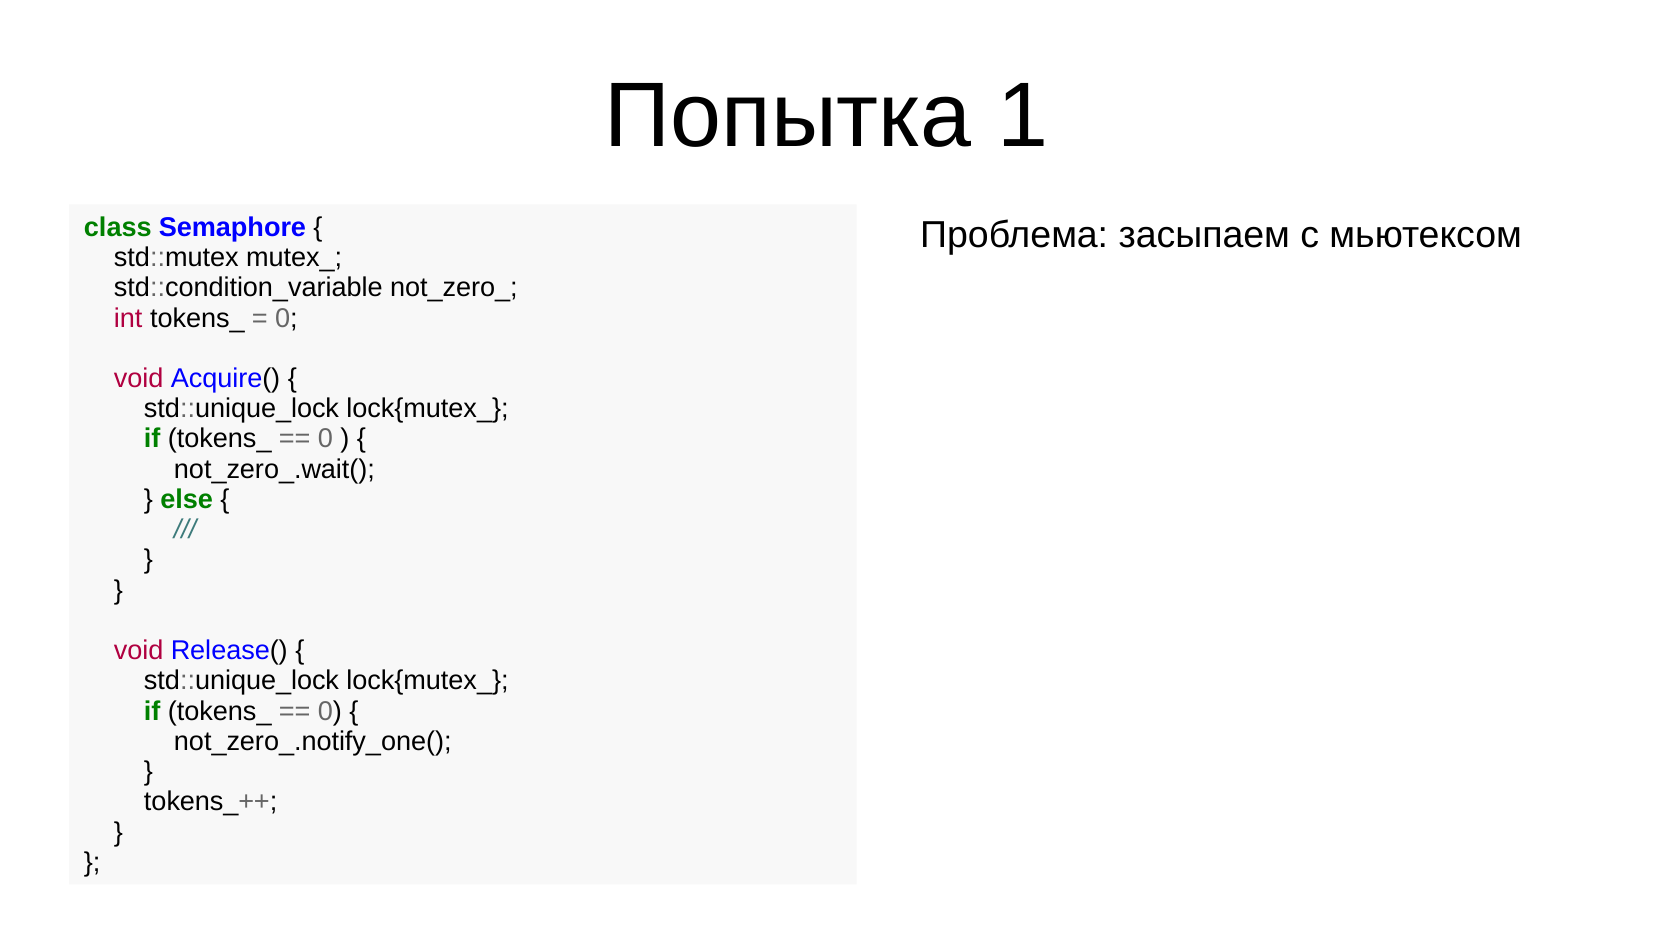

# Попытка 1
class Semaphore {
 std::mutex mutex_;
 std::condition_variable not_zero_;
 int tokens_ = 0;
 void Acquire() {
 std::unique_lock lock{mutex_};
 if (tokens_ == 0 ) {
 not_zero_.wait();
 } else {
 ///
 }
 }
 void Release() {
 std::unique_lock lock{mutex_};
 if (tokens_ == 0) {
 not_zero_.notify_one();
 }
 tokens_++;
 }
};
Проблема: засыпаем с мьютексом